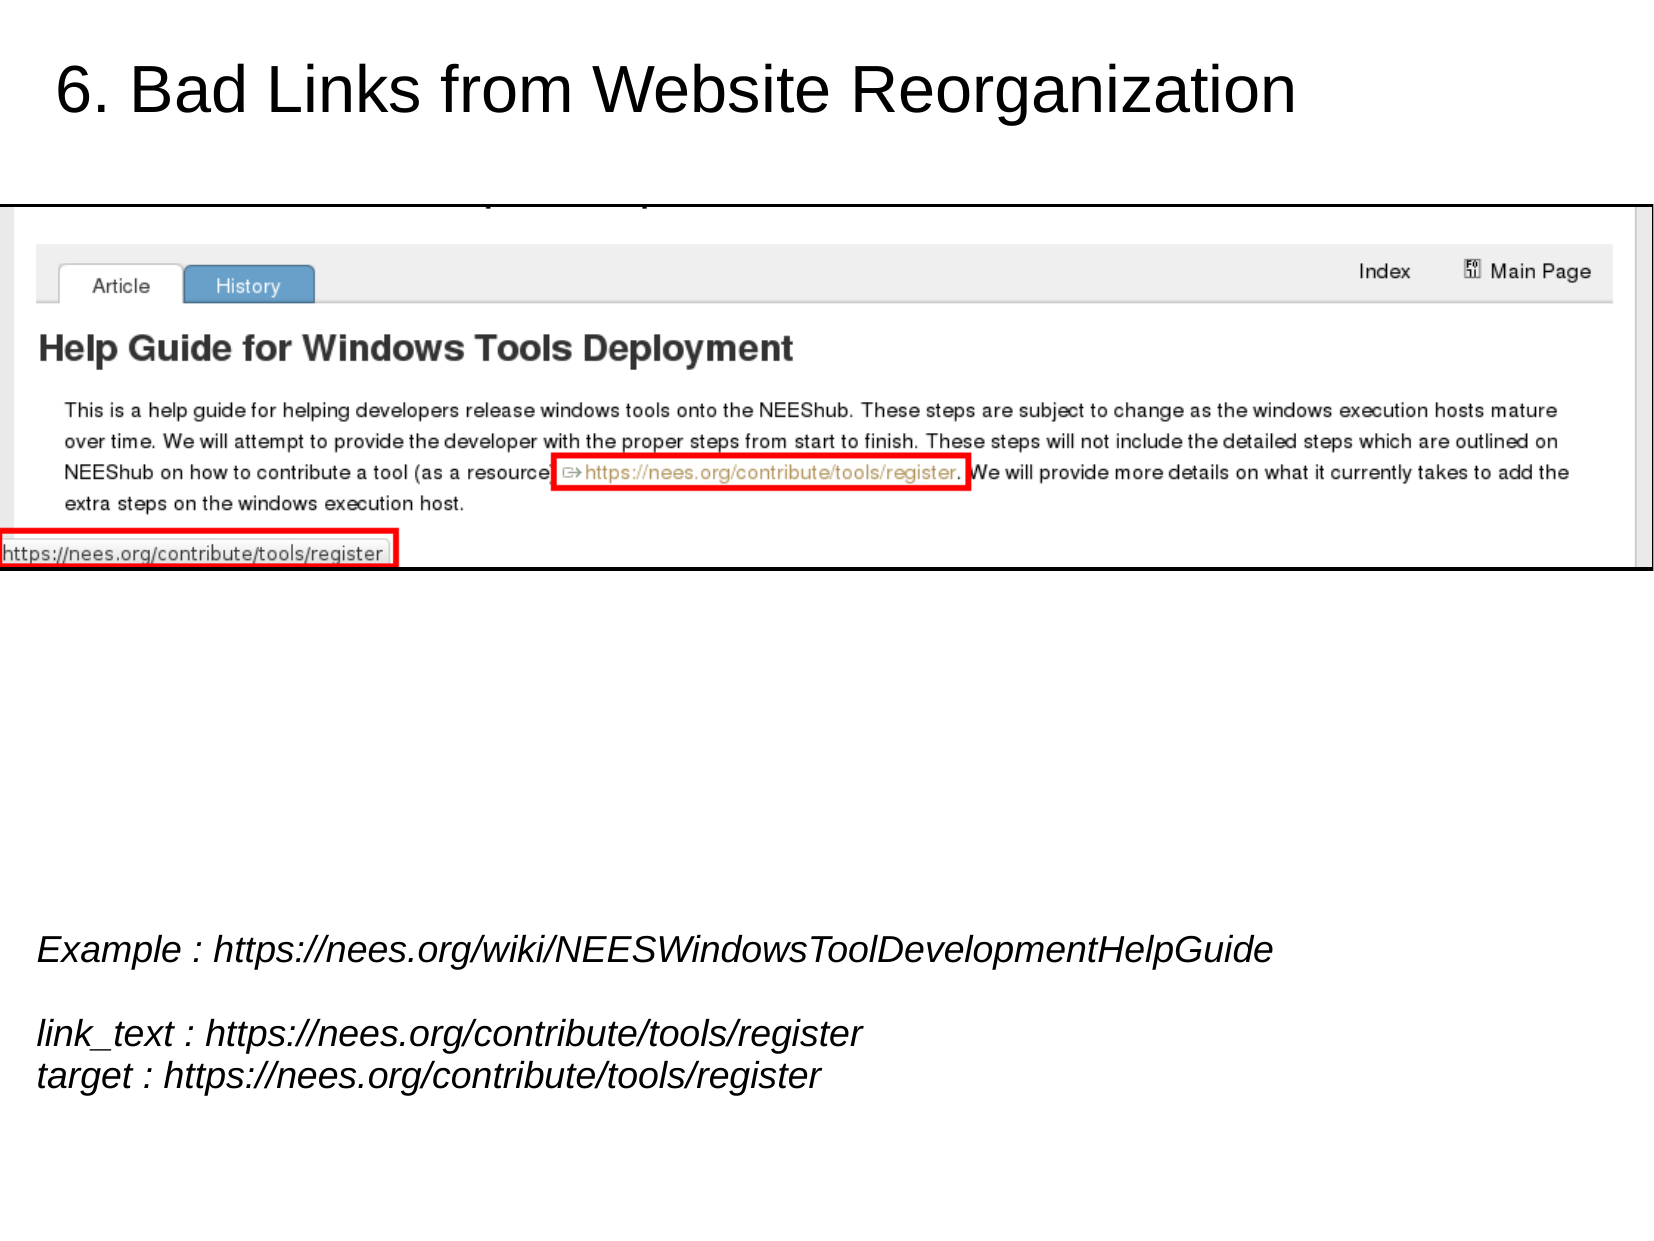

6. Bad Links from Website Reorganization
Example : https://nees.org/wiki/NEESWindowsToolDevelopmentHelpGuide
link_text : https://nees.org/contribute/tools/register
target : https://nees.org/contribute/tools/register